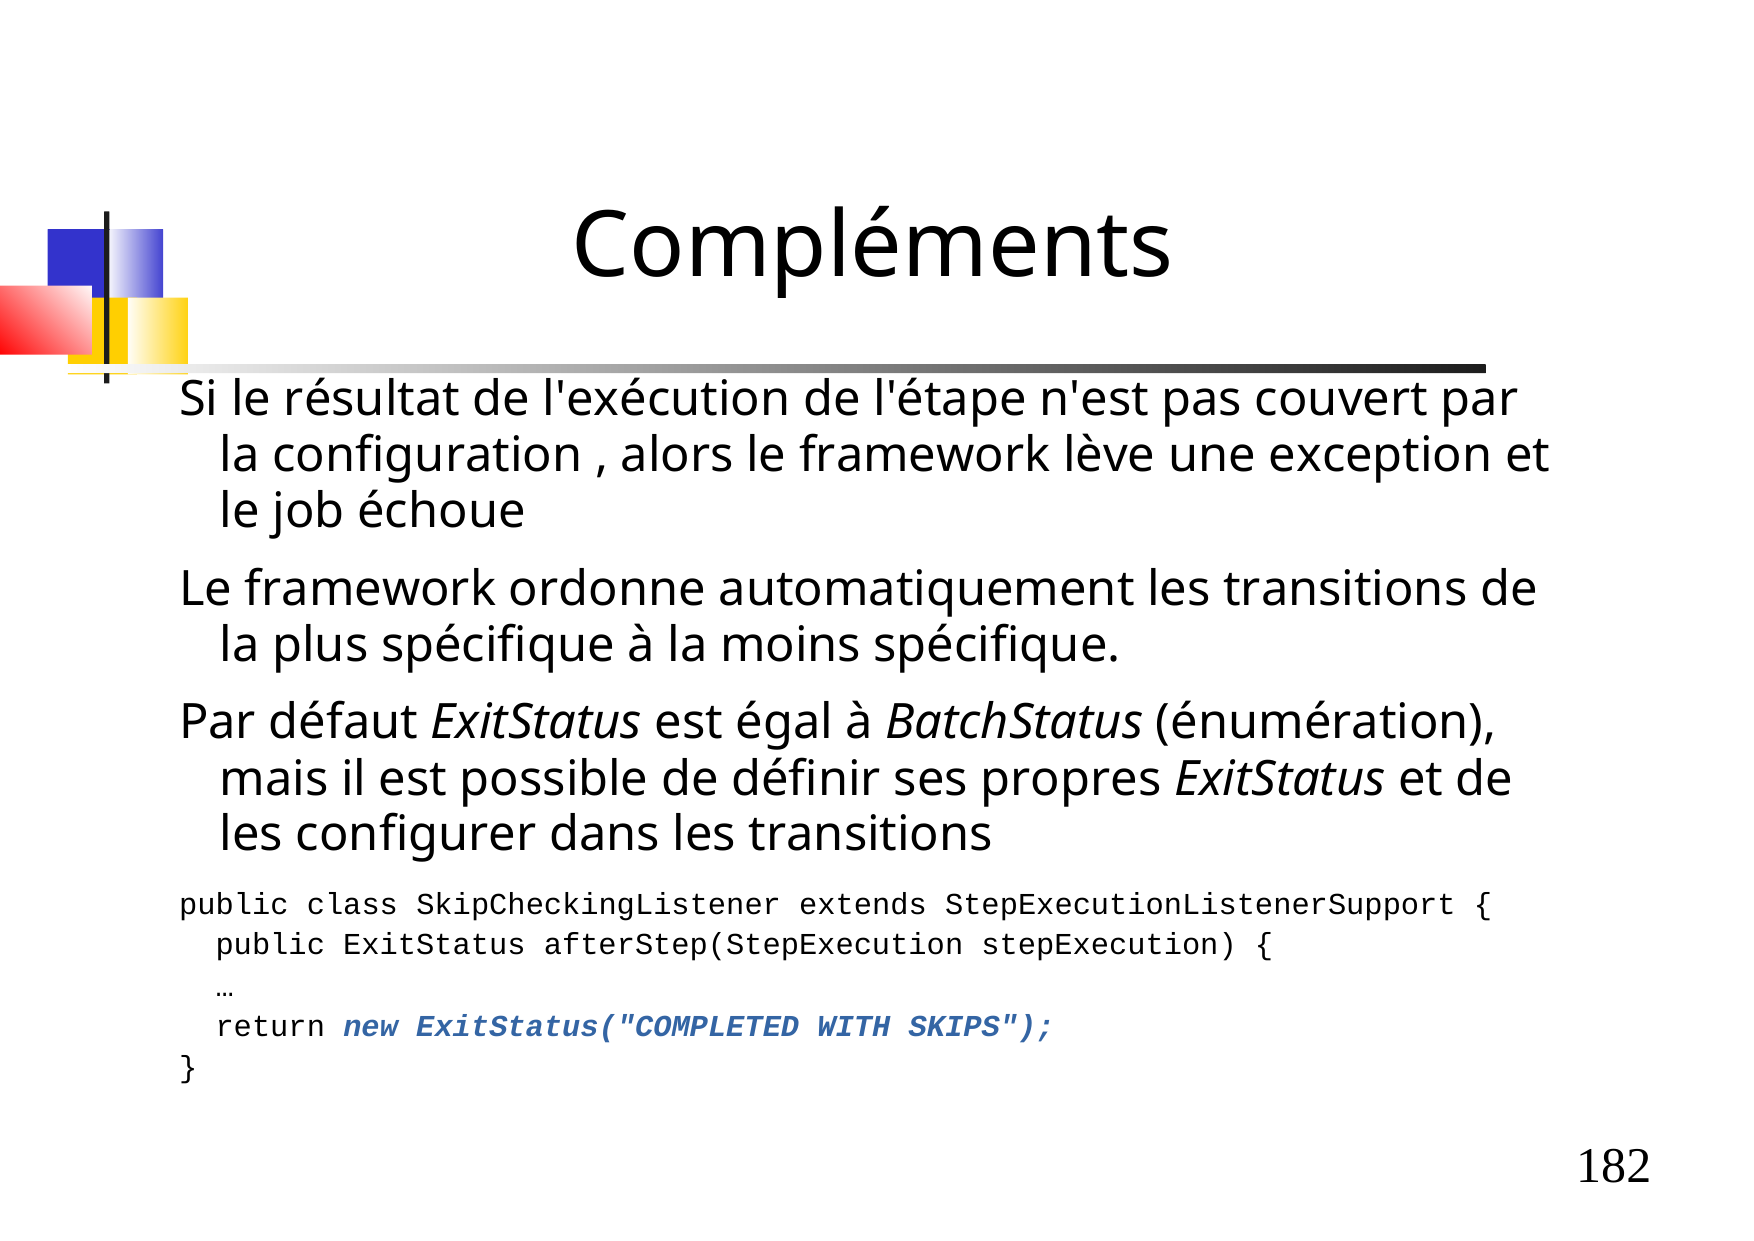

# Compléments
Si le résultat de l'exécution de l'étape n'est pas couvert par la configuration , alors le framework lève une exception et le job échoue
Le framework ordonne automatiquement les transitions de la plus spécifique à la moins spécifique.
Par défaut ExitStatus est égal à BatchStatus (énumération), mais il est possible de définir ses propres ExitStatus et de les configurer dans les transitions
public class SkipCheckingListener extends StepExecutionListenerSupport {
 public ExitStatus afterStep(StepExecution stepExecution) {
 …
 return new ExitStatus("COMPLETED WITH SKIPS");
}